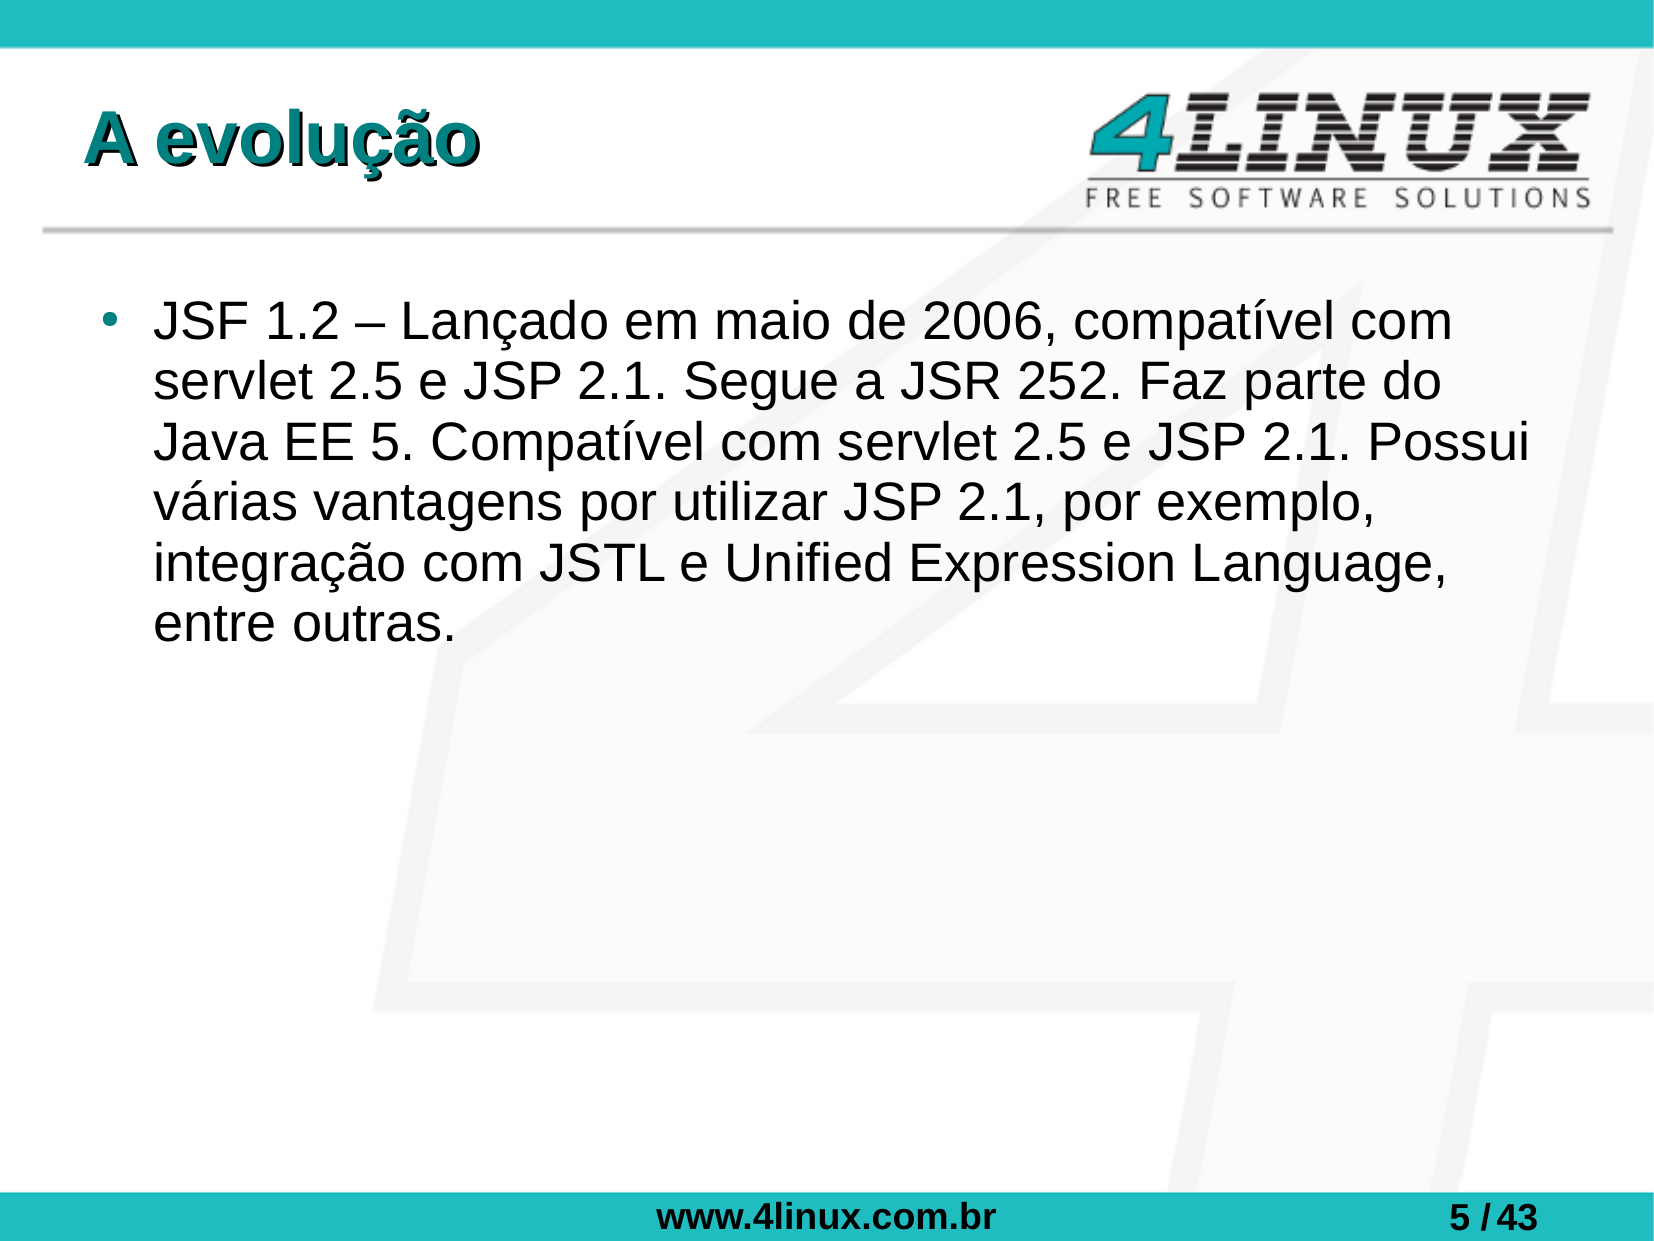

# A evolução
JSF 1.2 – Lançado em maio de 2006, compatível com servlet 2.5 e JSP 2.1. Segue a JSR 252. Faz parte do Java EE 5. Compatível com servlet 2.5 e JSP 2.1. Possui várias vantagens por utilizar JSP 2.1, por exemplo, integração com JSTL e Unified Expression Language, entre outras.